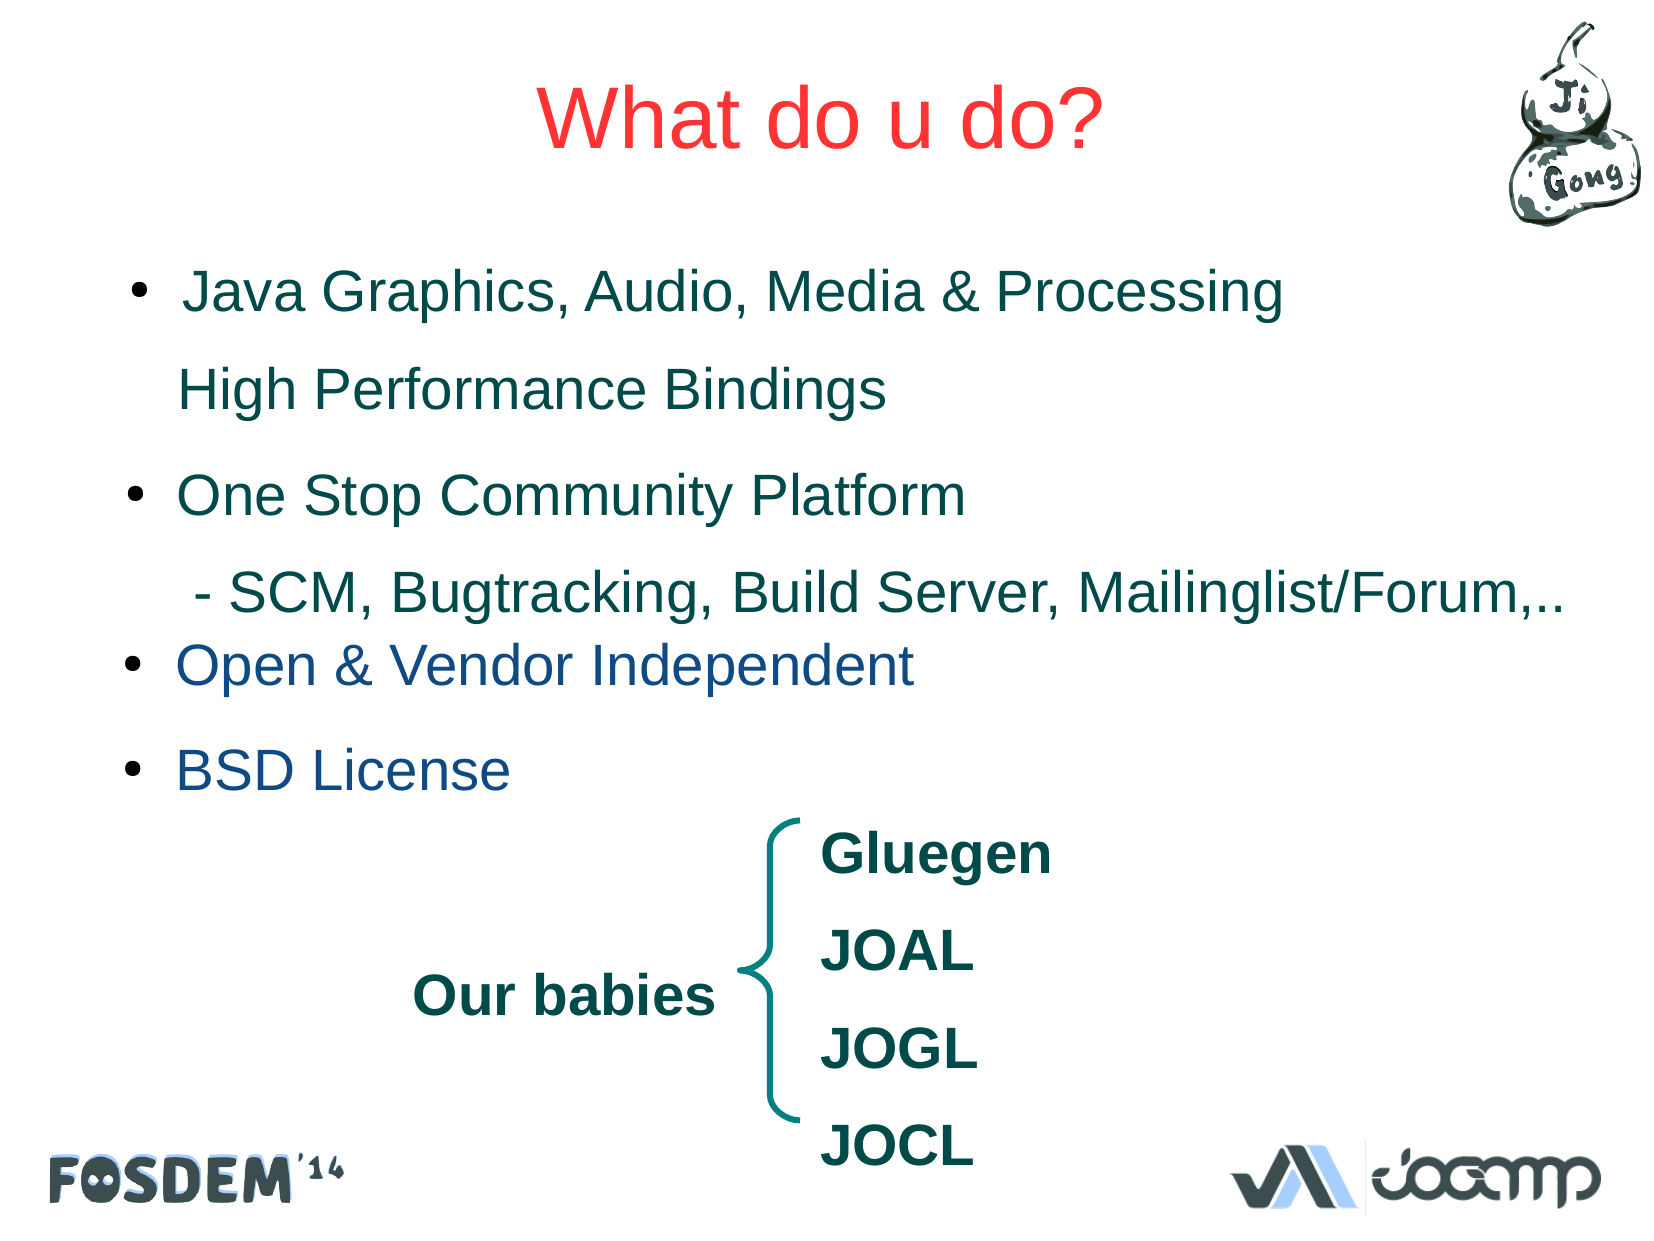

# What do u do?
 Java Graphics, Audio, Media & Processing
 High Performance Bindings
 One Stop Community Platform
 - SCM, Bugtracking, Build Server, Mailinglist/Forum,..
Open & Vendor Independent
BSD License
		Gluegen
		JOAL
		JOGL
		JOCL
Our babies